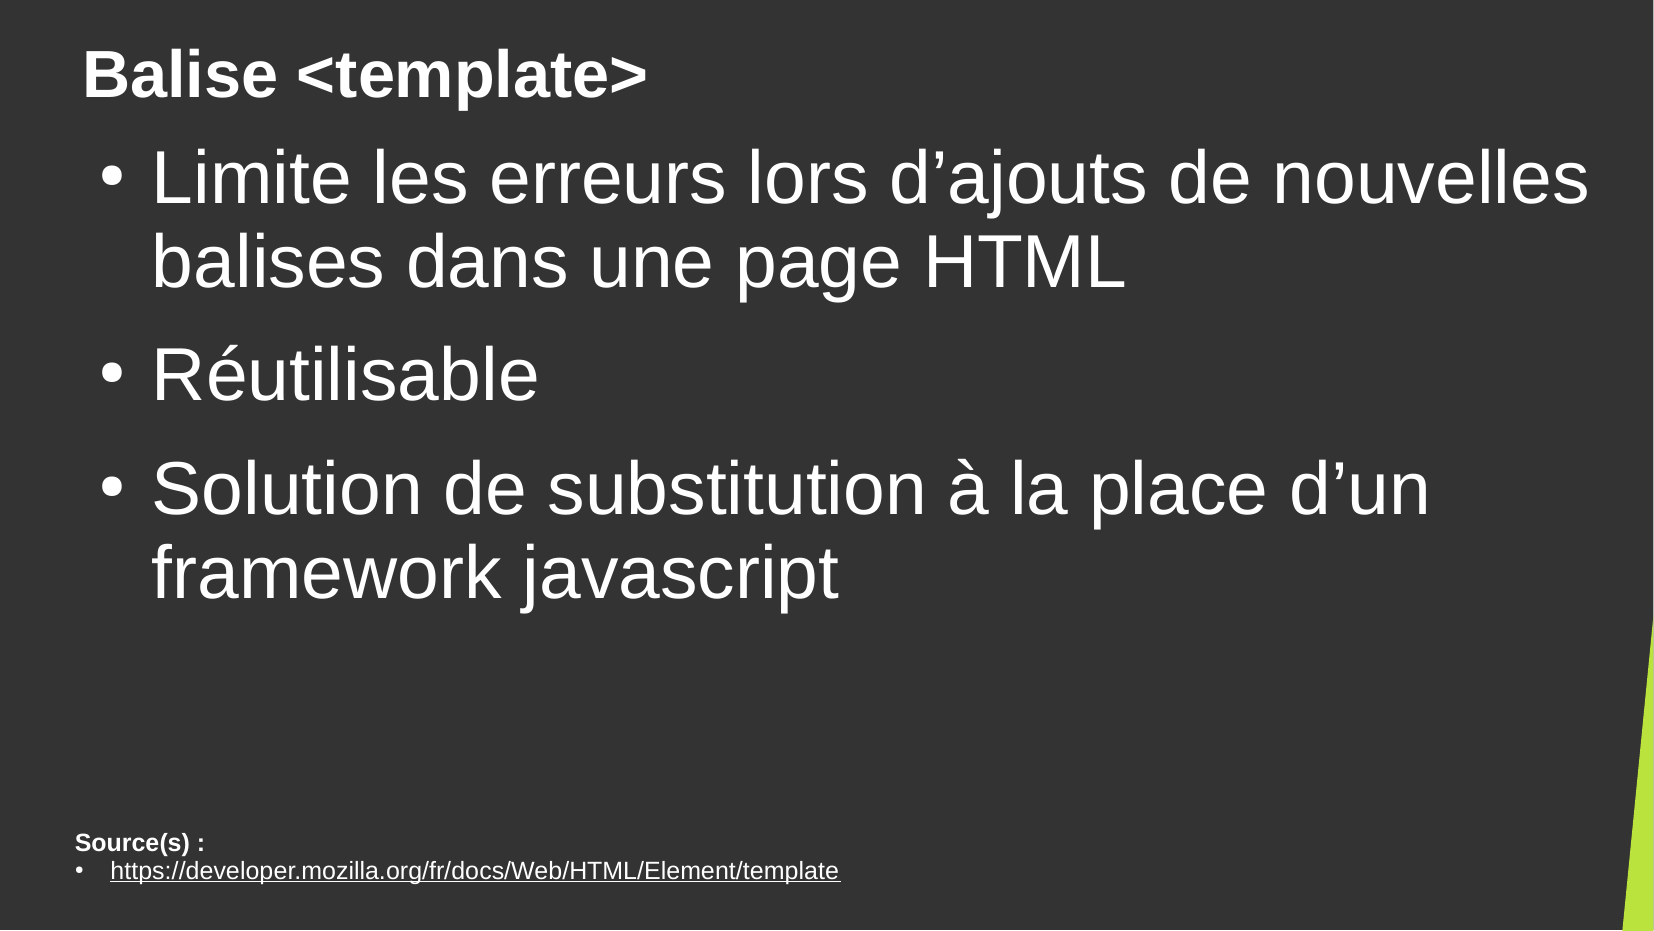

# Balise <template>
Limite les erreurs lors d’ajouts de nouvelles balises dans une page HTML
Réutilisable
Solution de substitution à la place d’un framework javascript
Source(s) :
https://developer.mozilla.org/fr/docs/Web/HTML/Element/template